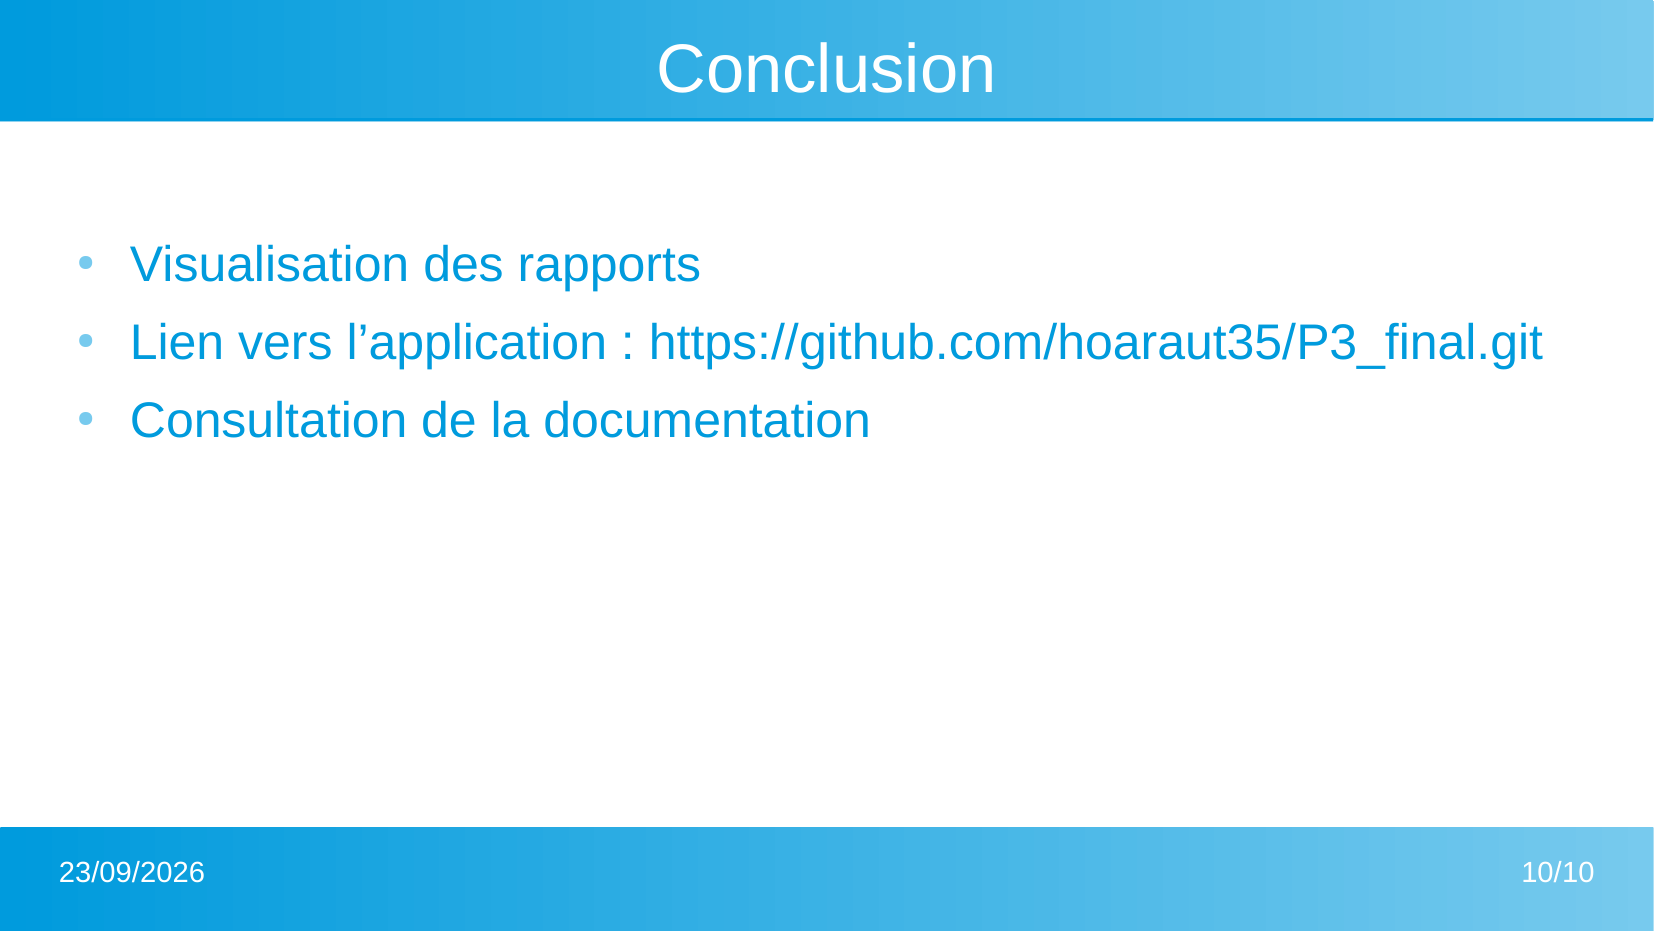

# Conclusion
Visualisation des rapports
Lien vers l’application : https://github.com/hoaraut35/P3_final.git
Consultation de la documentation
10